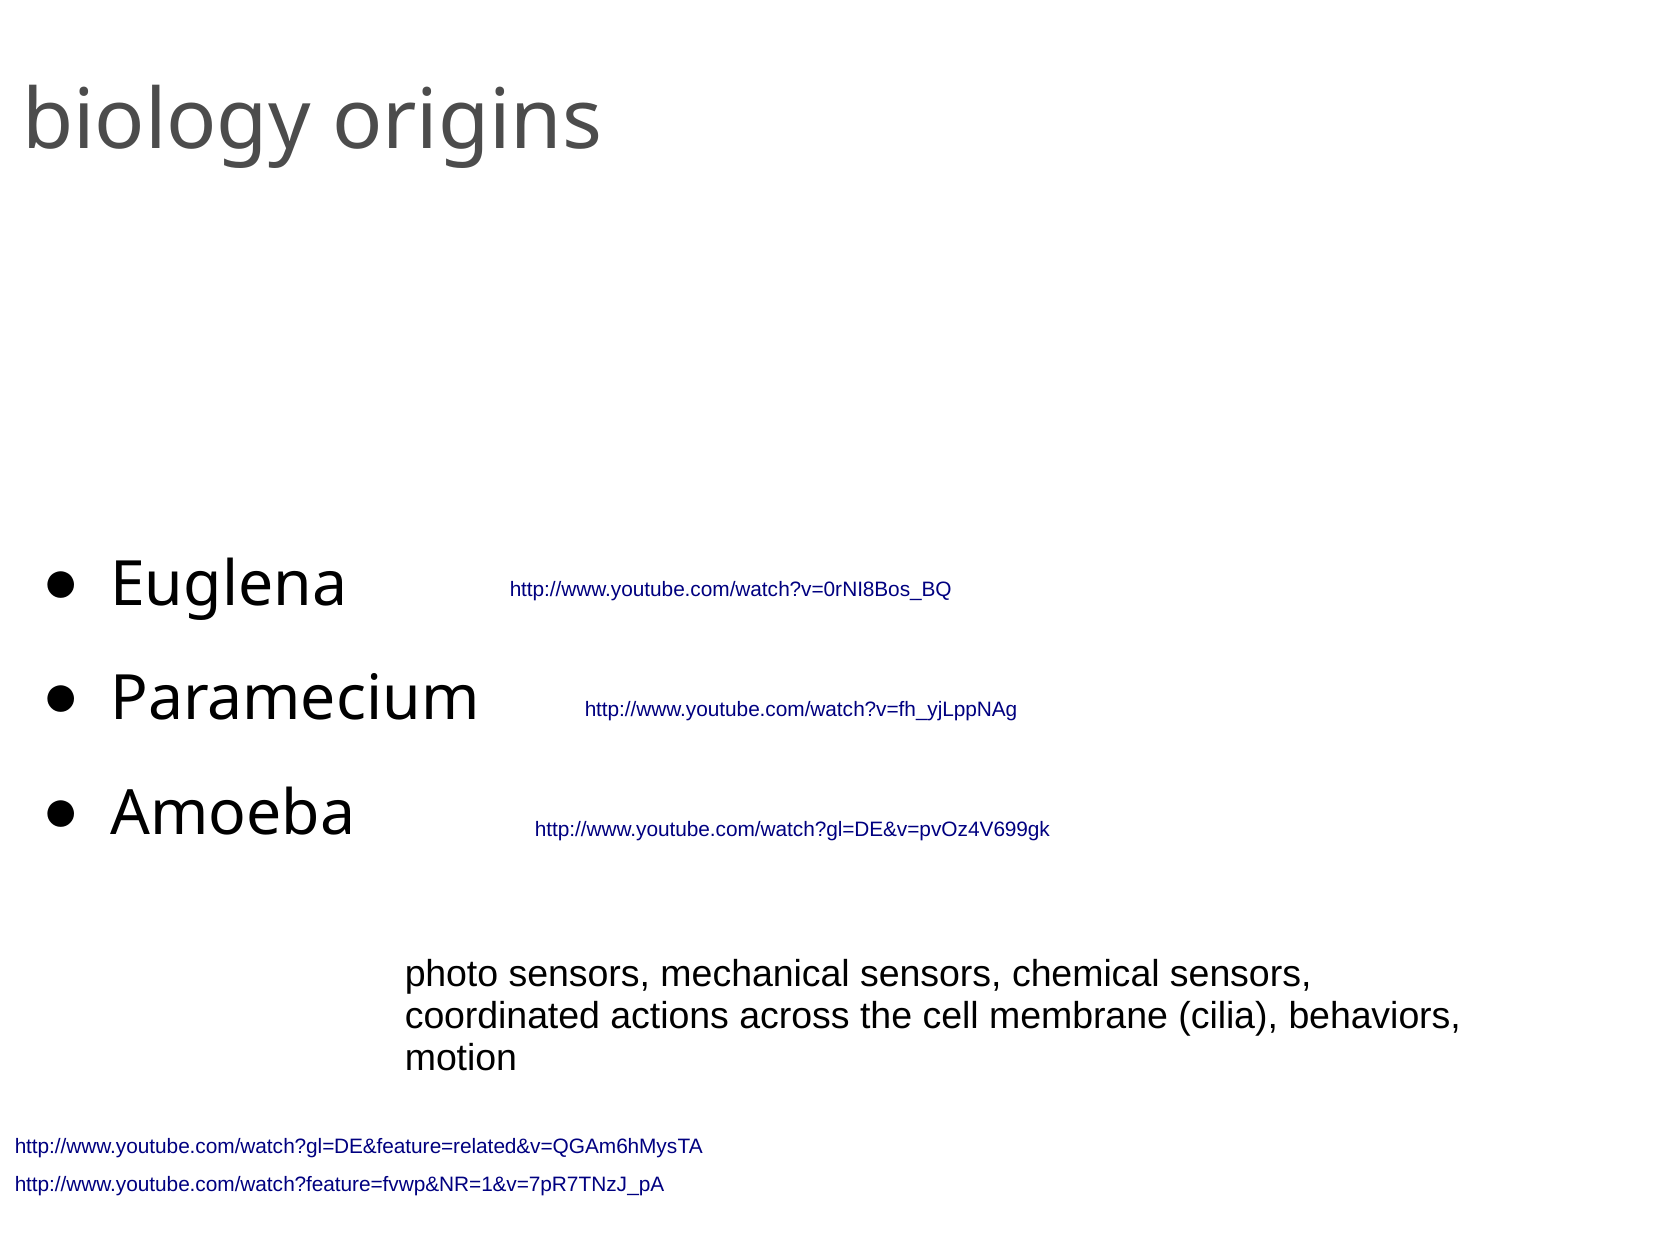

# biology origins
Euglena
Paramecium
Amoeba
http://www.youtube.com/watch?v=0rNI8Bos_BQ
http://www.youtube.com/watch?v=fh_yjLppNAg
http://www.youtube.com/watch?gl=DE&v=pvOz4V699gk
photo sensors, mechanical sensors, chemical sensors, coordinated actions across the cell membrane (cilia), behaviors, motion
http://www.youtube.com/watch?gl=DE&feature=related&v=QGAm6hMysTA
http://www.youtube.com/watch?feature=fvwp&NR=1&v=7pR7TNzJ_pA